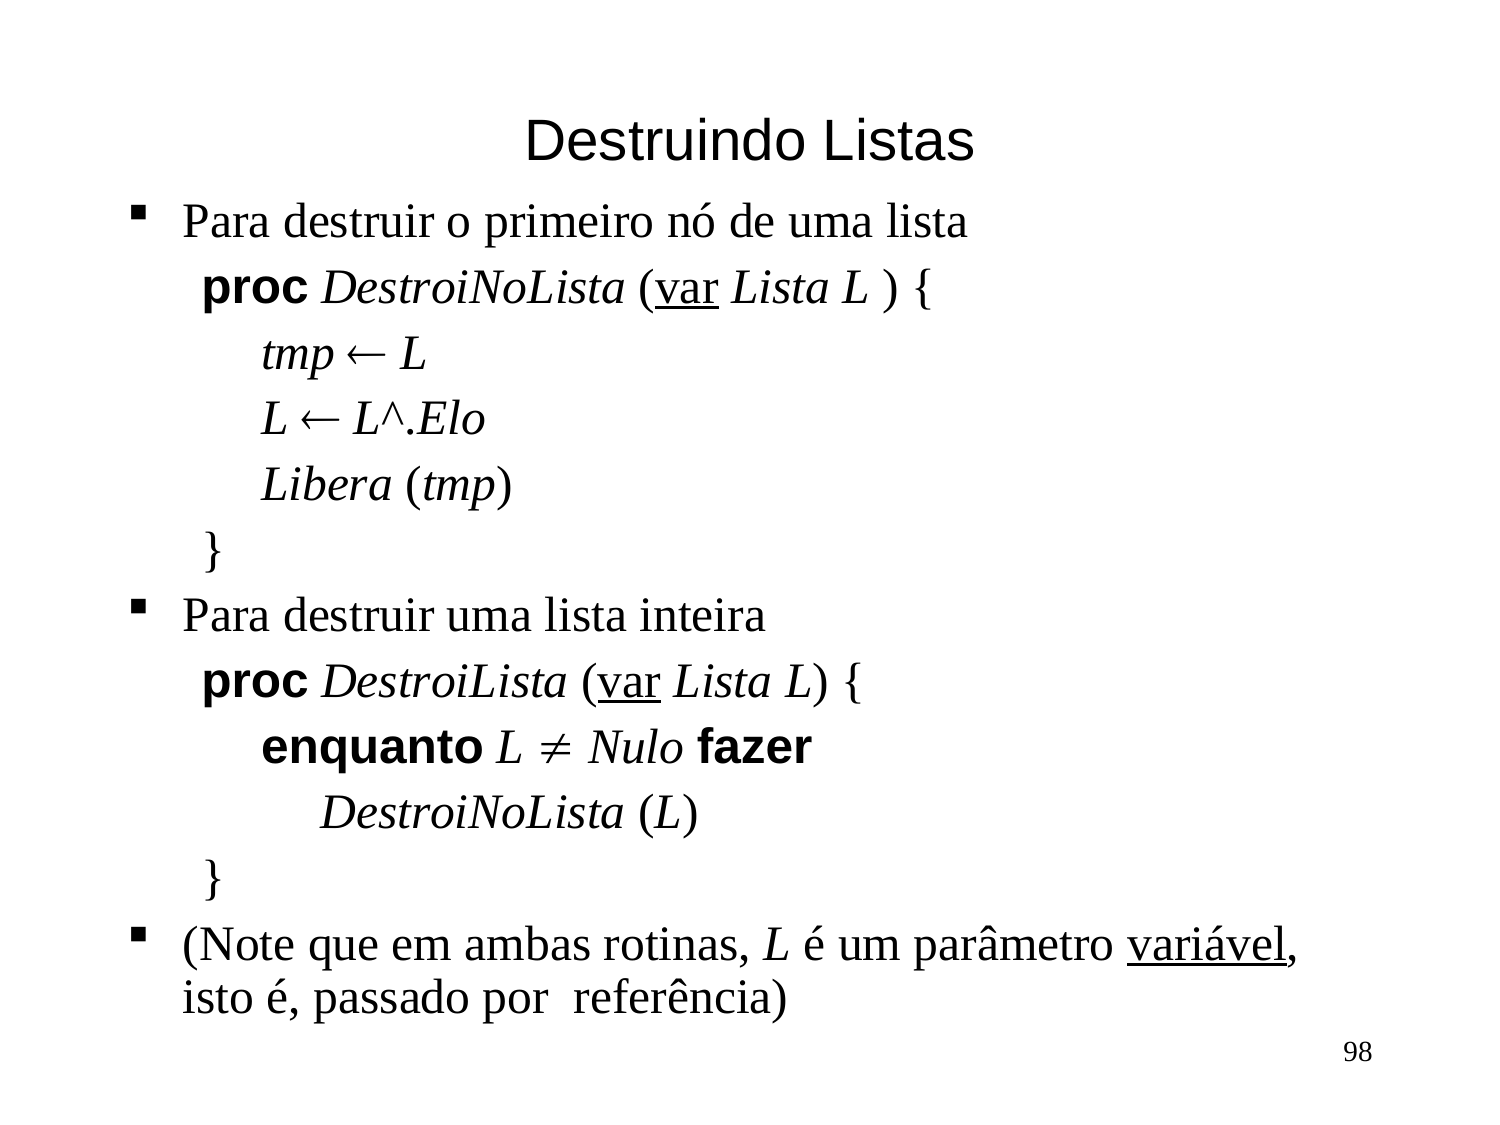

# Destruindo Listas
Para destruir o primeiro nó de uma lista
proc DestroiNoLista (var Lista L ) {
 tmp  L
 L  L^.Elo
 Libera (tmp)
}
Para destruir uma lista inteira
proc DestroiLista (var Lista L) {
 enquanto L  Nulo fazer
 DestroiNoLista (L)
}
(Note que em ambas rotinas, L é um parâmetro variável, isto é, passado por referência)
98